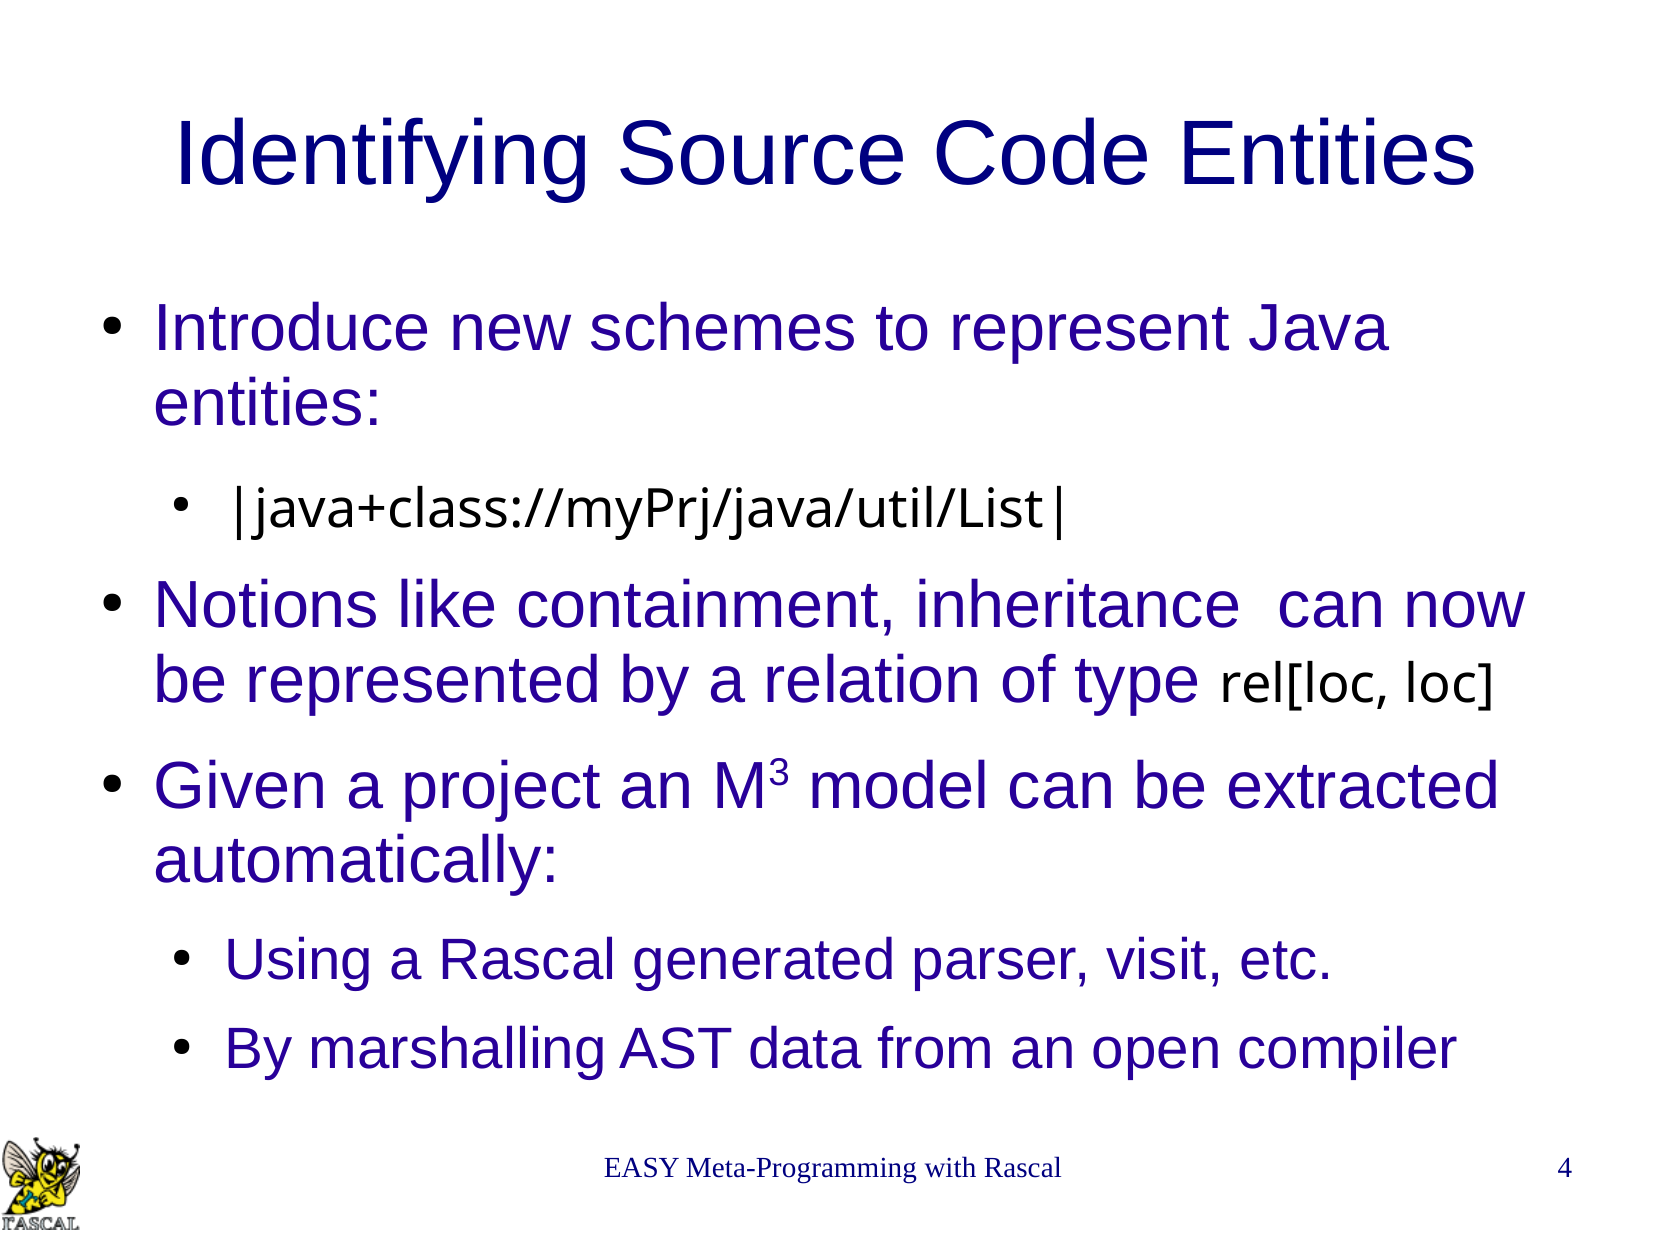

# Identifying Source Code Entities
Introduce new schemes to represent Java entities:
|java+class://myPrj/java/util/List|
Notions like containment, inheritance can now be represented by a relation of type rel[loc, loc]
Given a project an M3 model can be extracted automatically:
Using a Rascal generated parser, visit, etc.
By marshalling AST data from an open compiler
4